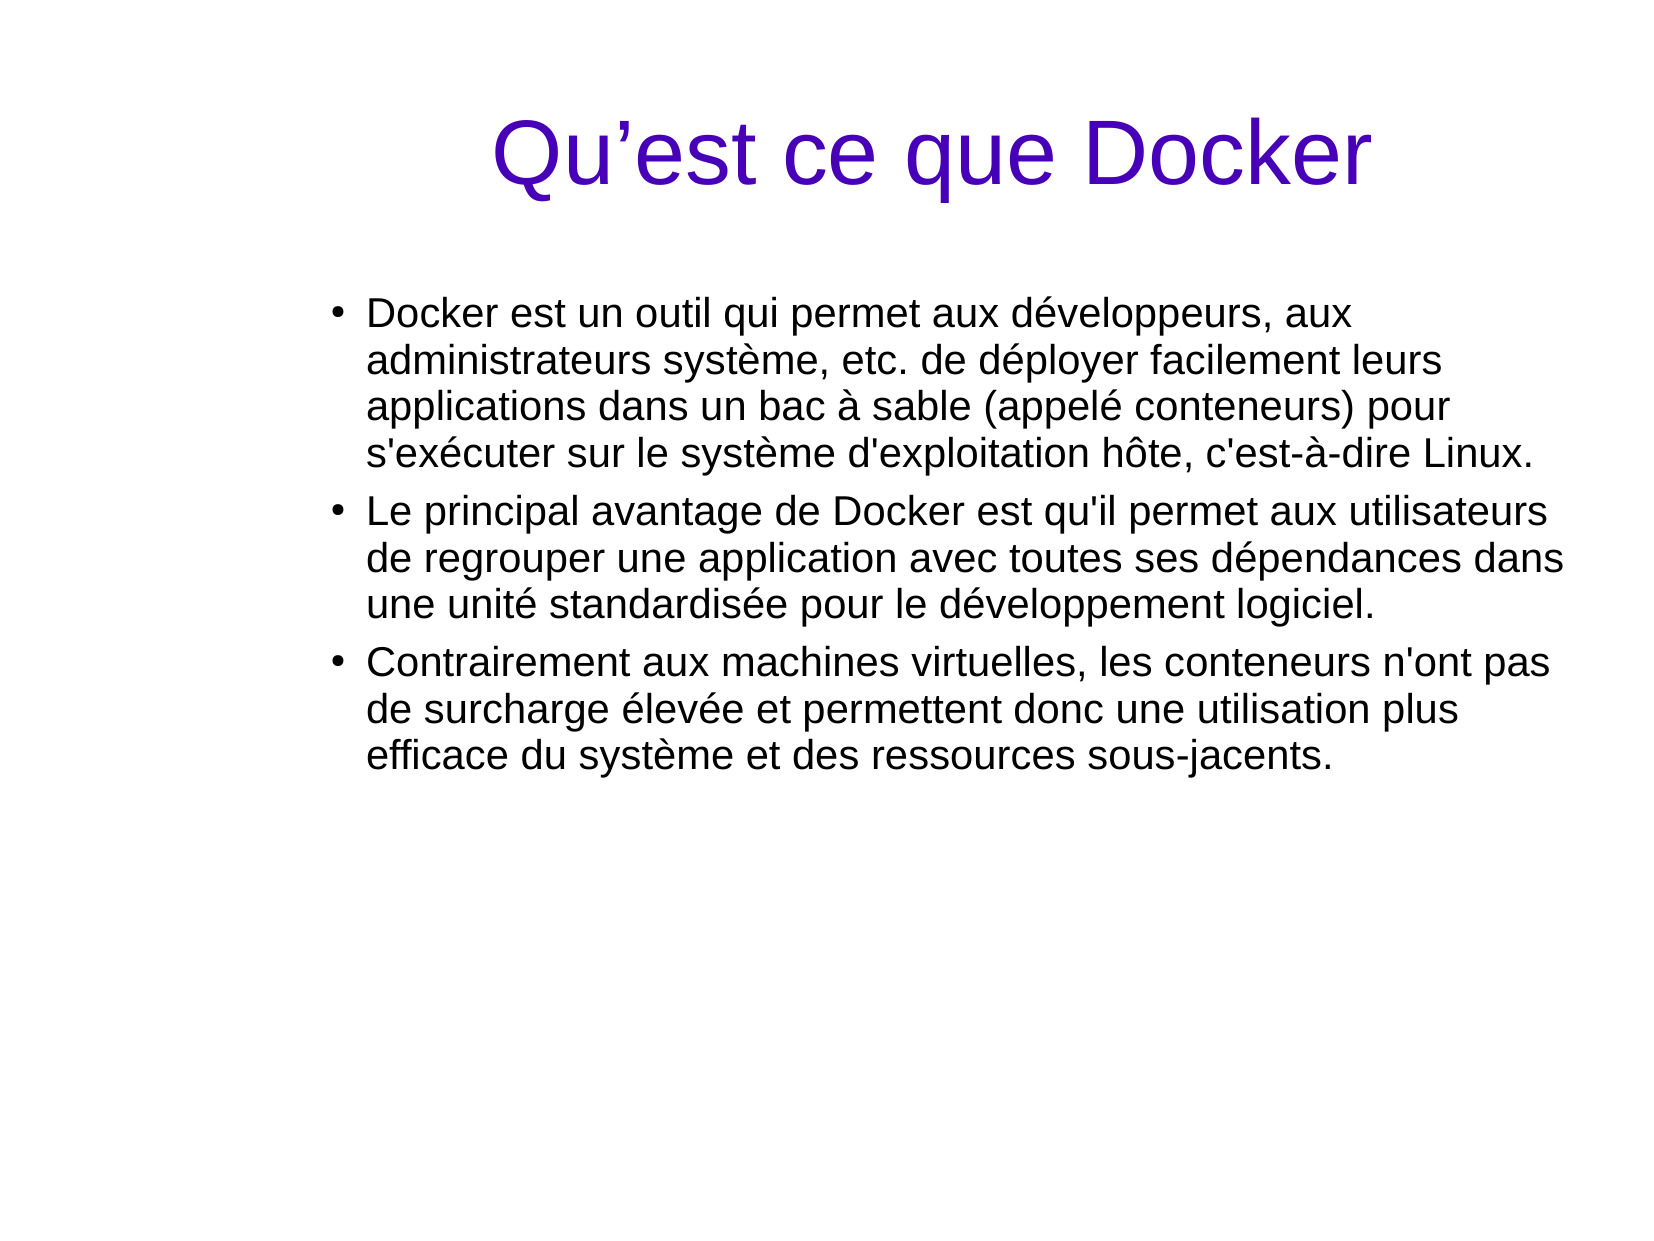

# Qu’est ce que Docker
Docker est un outil qui permet aux développeurs, aux administrateurs système, etc. de déployer facilement leurs applications dans un bac à sable (appelé conteneurs) pour s'exécuter sur le système d'exploitation hôte, c'est-à-dire Linux.
Le principal avantage de Docker est qu'il permet aux utilisateurs de regrouper une application avec toutes ses dépendances dans une unité standardisée pour le développement logiciel.
Contrairement aux machines virtuelles, les conteneurs n'ont pas de surcharge élevée et permettent donc une utilisation plus efficace du système et des ressources sous-jacents.